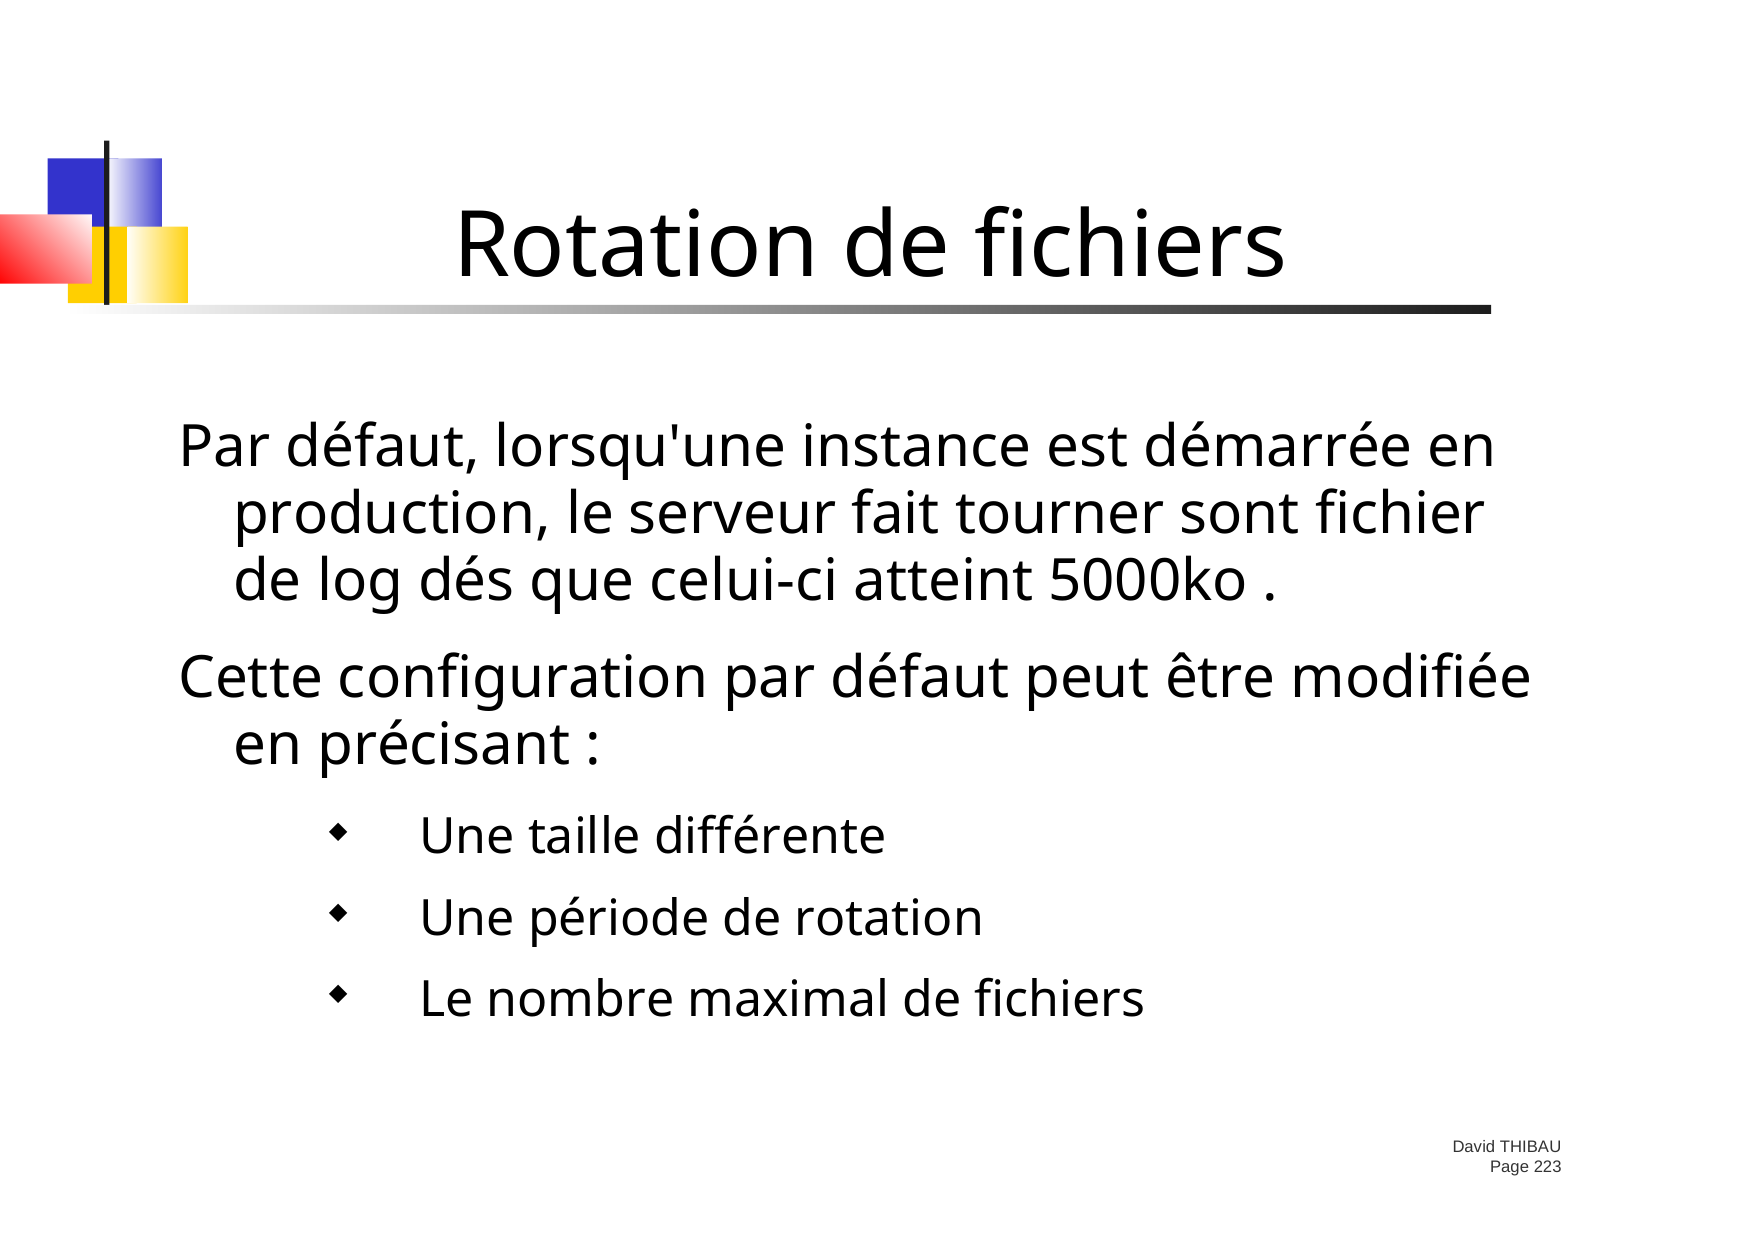

# Rotation de fichiers
Par défaut, lorsqu'une instance est démarrée en production, le serveur fait tourner sont fichier de log dés que celui-ci atteint 5000ko .
Cette configuration par défaut peut être modifiée en précisant :
Une taille différente
Une période de rotation
Le nombre maximal de fichiers